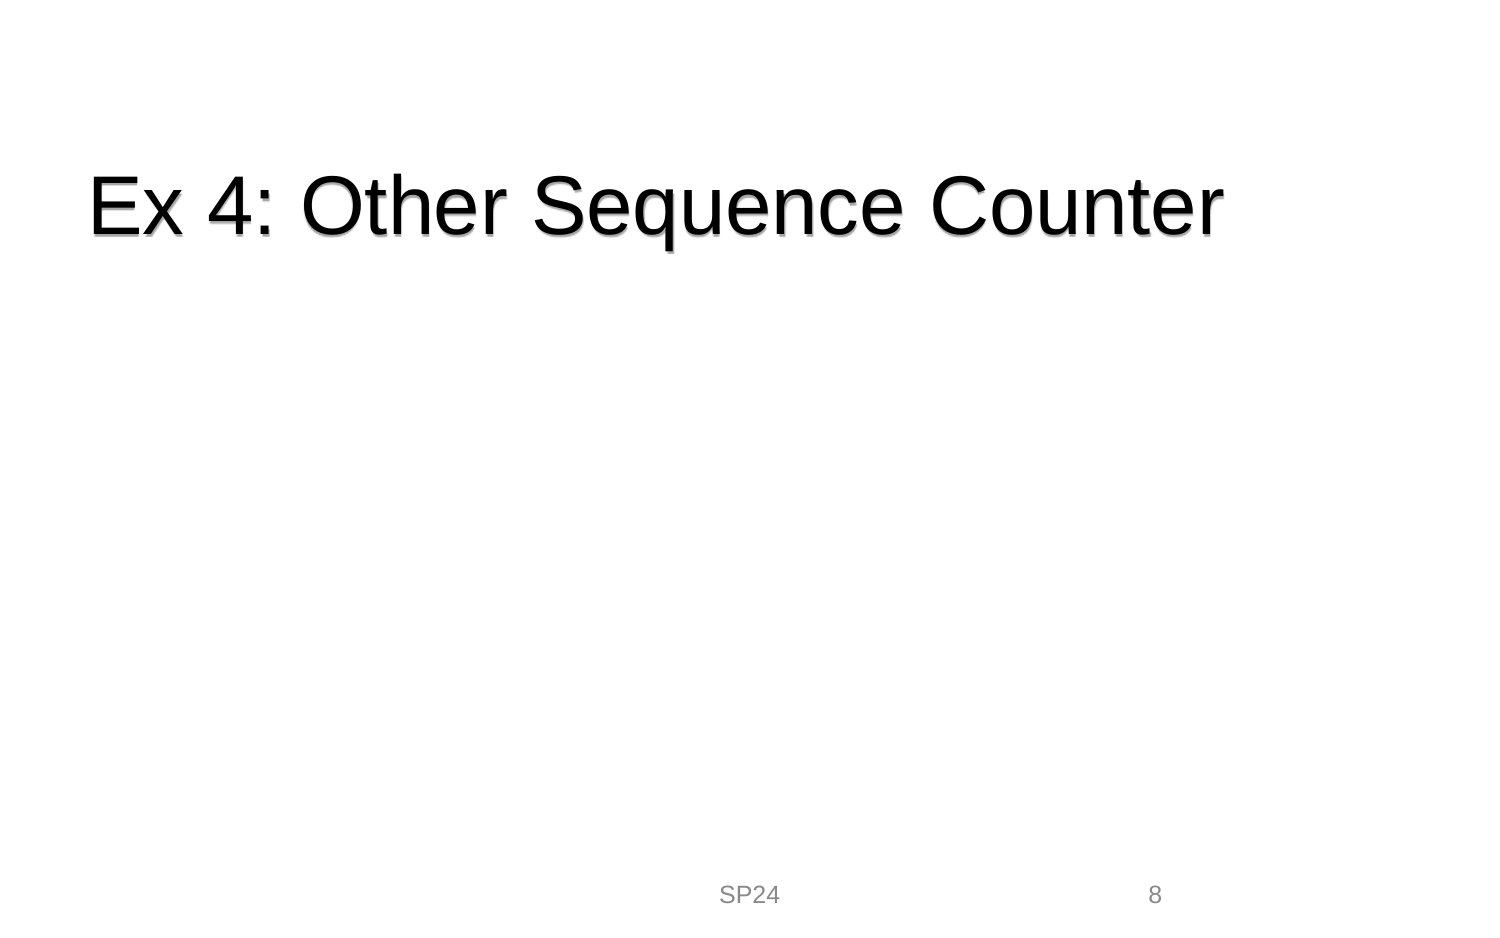

# Ex 4: Other Sequence Counter
SP24